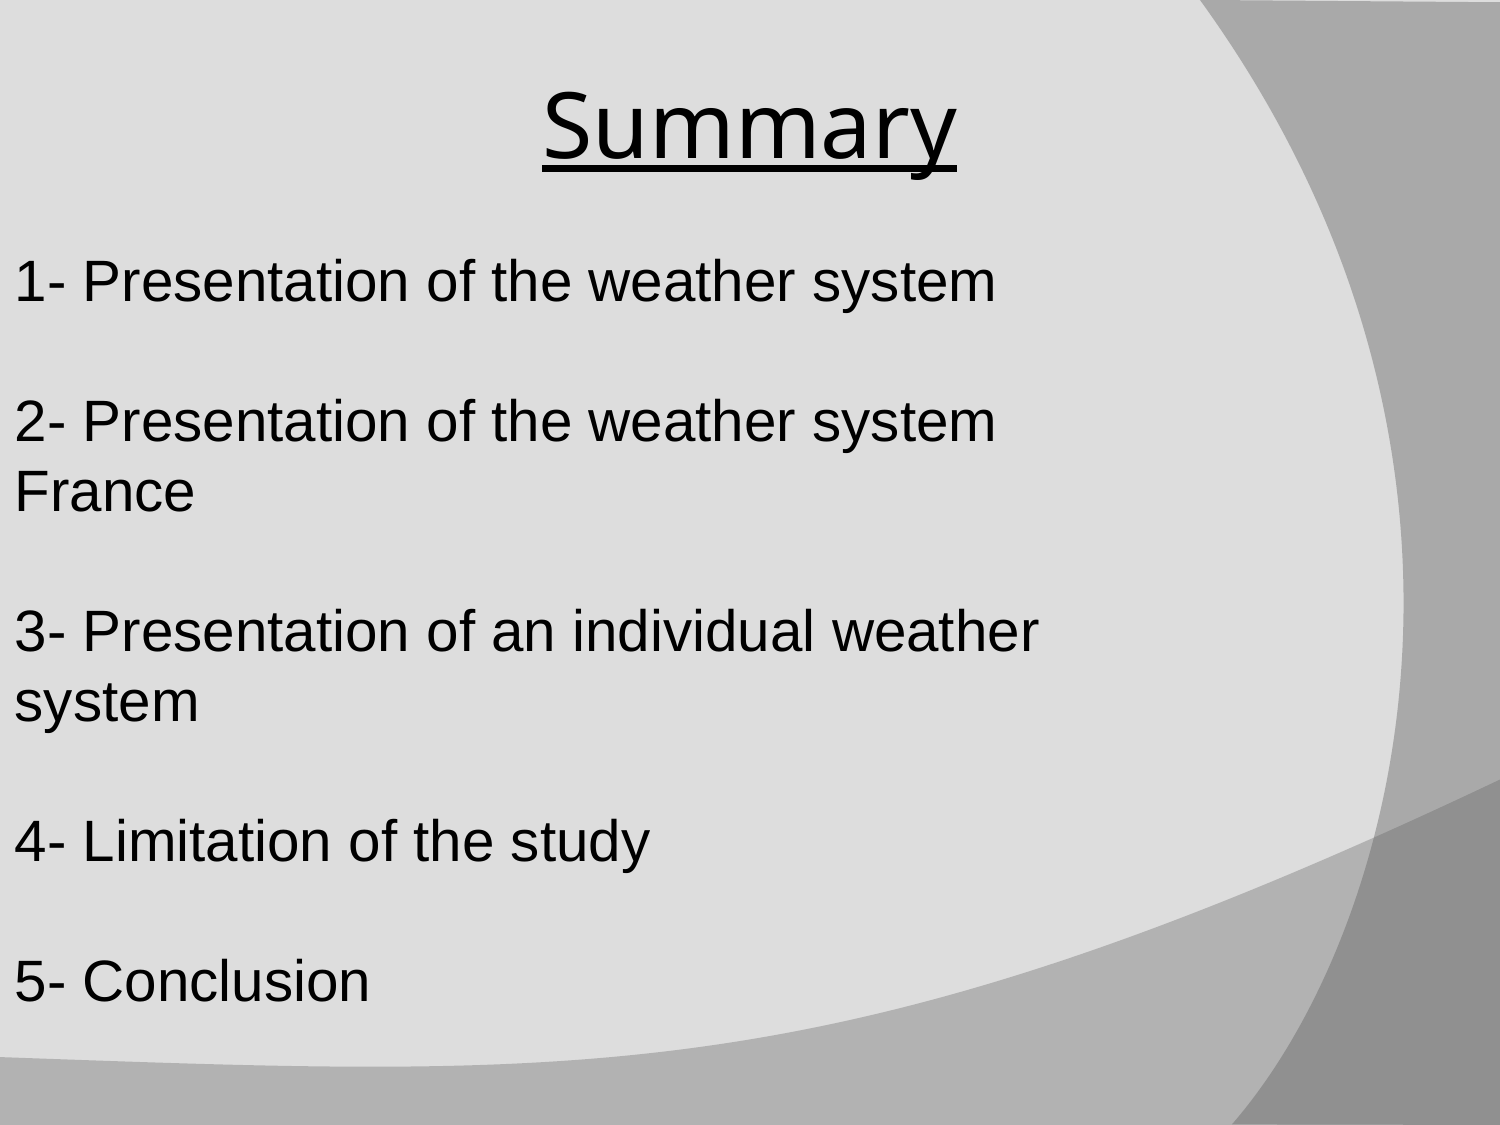

Summary
1- Presentation of the weather system
2- Presentation of the weather system France
3- Presentation of an individual weather system
4- Limitation of the study
5- Conclusion